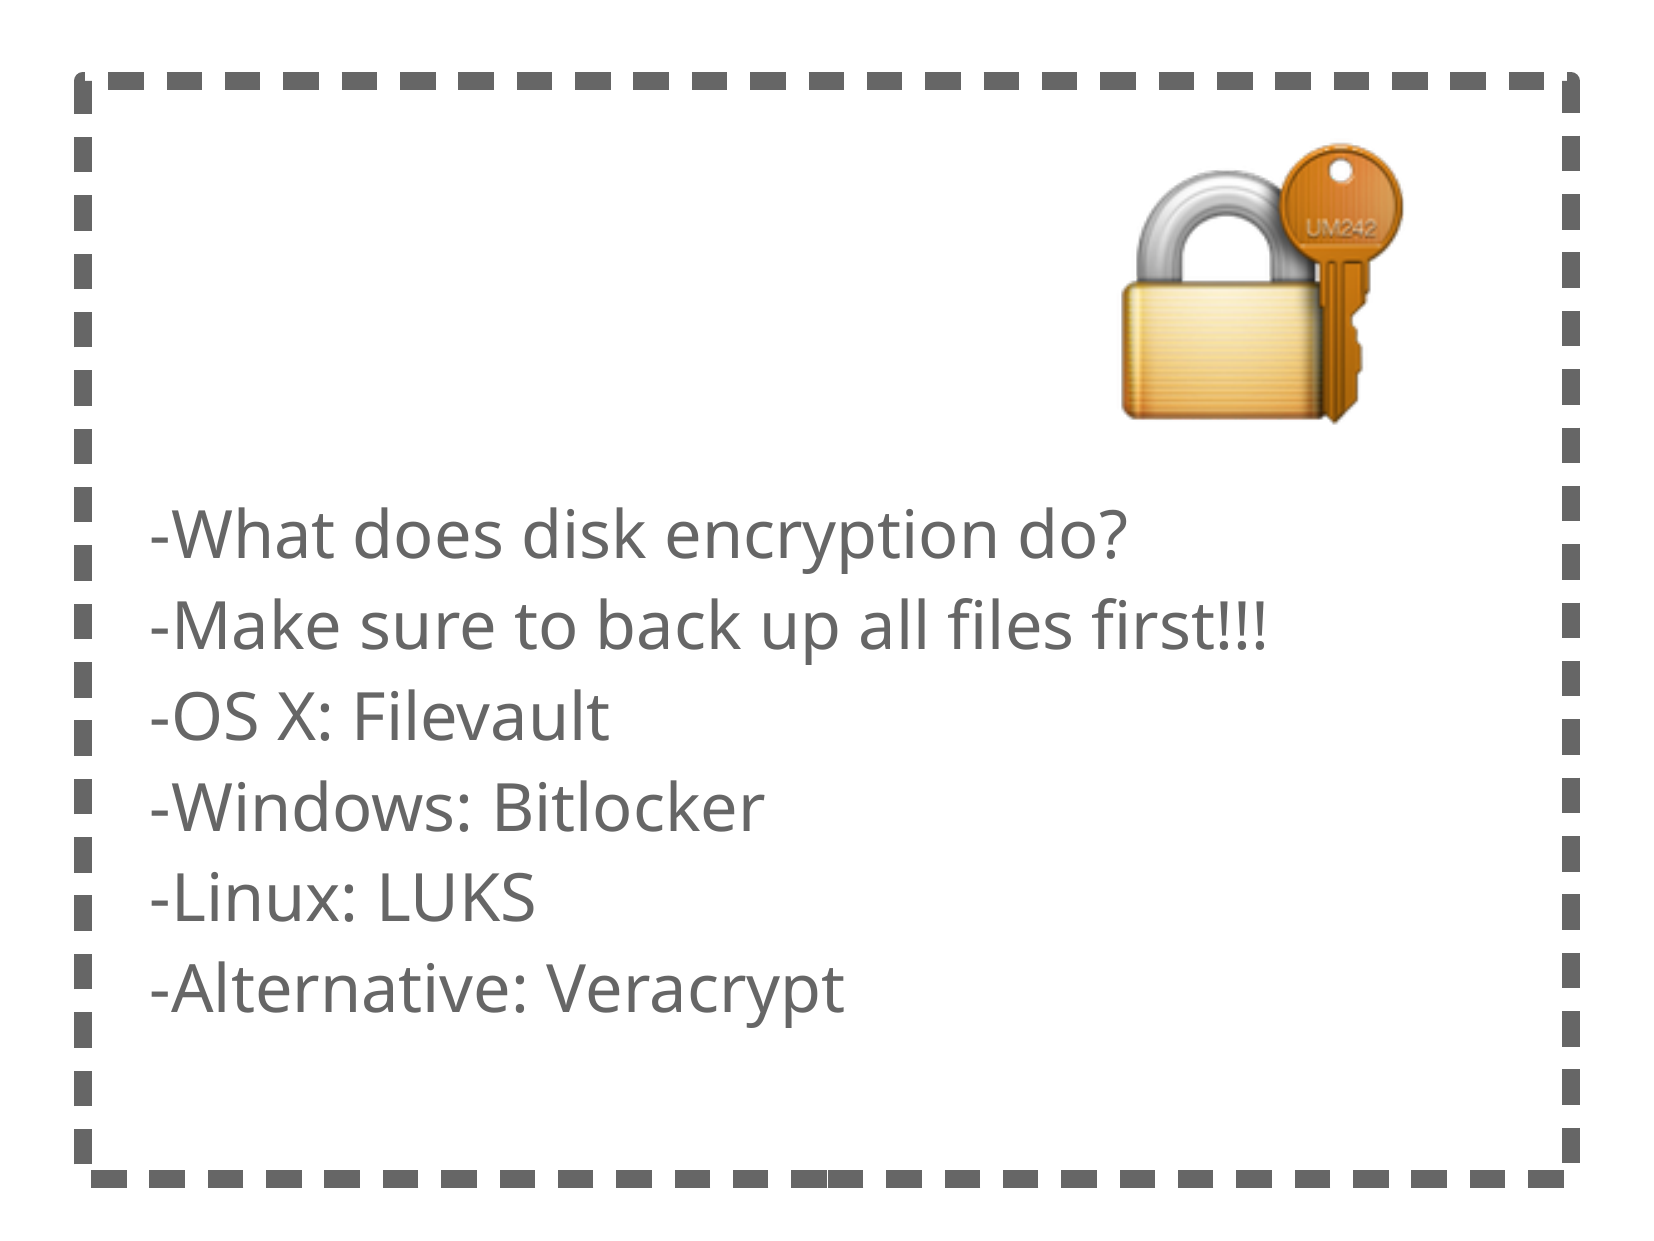

#
-What does disk encryption do?
-Make sure to back up all files first!!!
-OS X: Filevault
-Windows: Bitlocker
-Linux: LUKS
-Alternative: Veracrypt